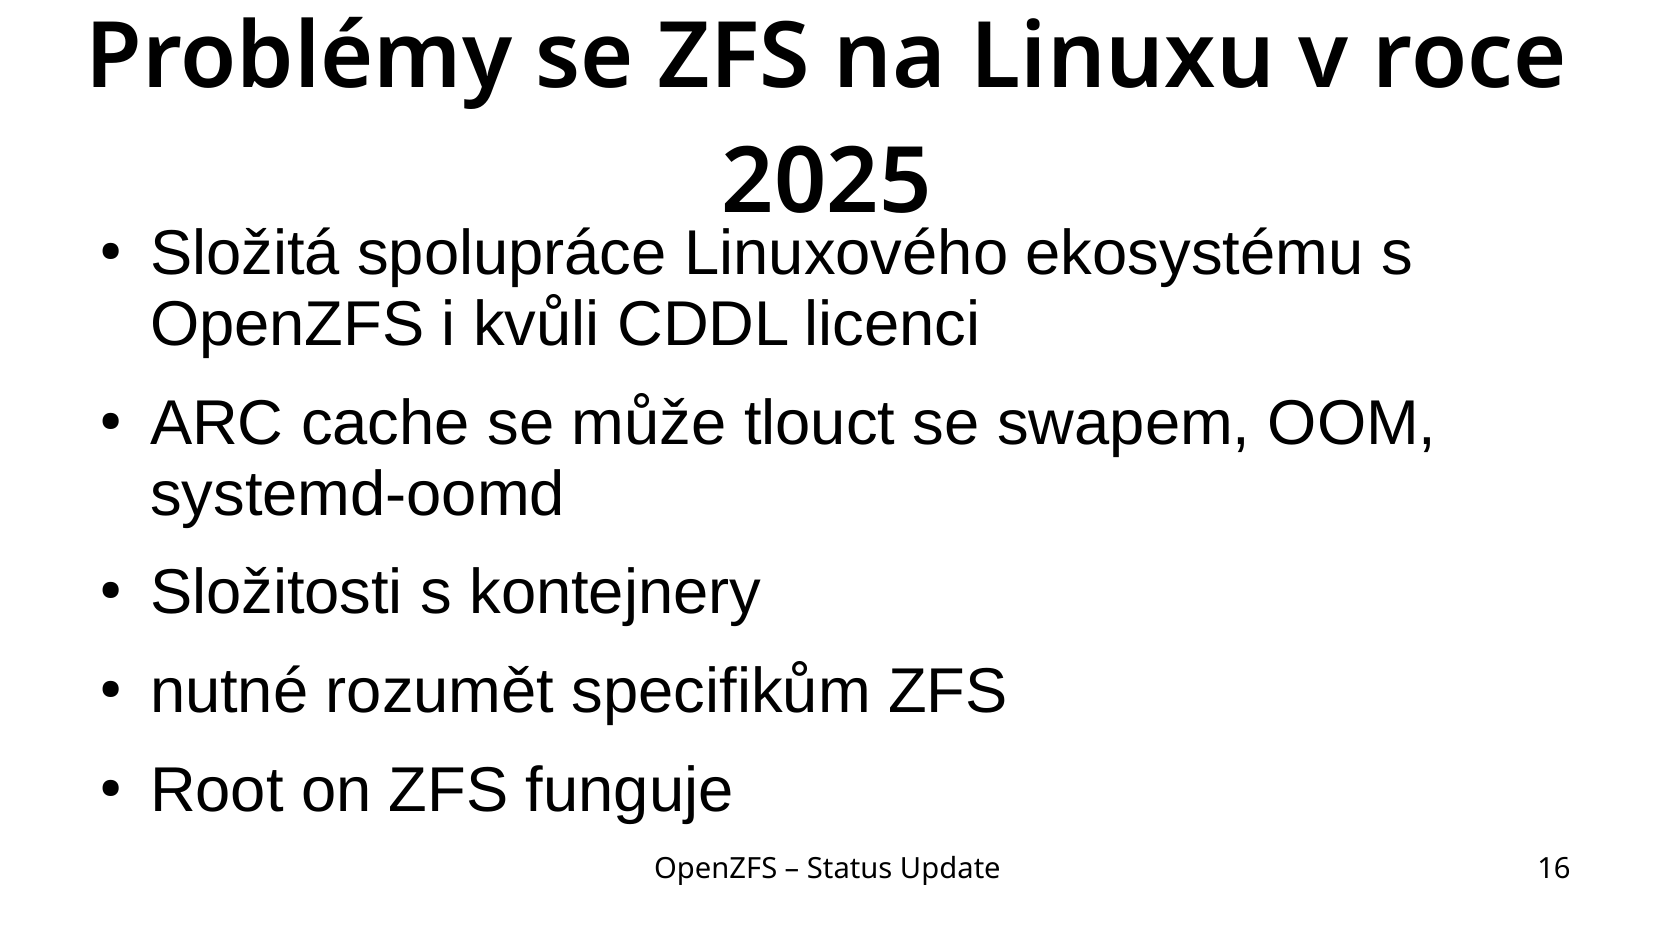

# Problémy se ZFS na Linuxu v roce 2025
Složitá spolupráce Linuxového ekosystému s OpenZFS i kvůli CDDL licenci
ARC cache se může tlouct se swapem, OOM, systemd-oomd
Složitosti s kontejnery
nutné rozumět specifikům ZFS
Root on ZFS funguje
OpenZFS – Status Update
16